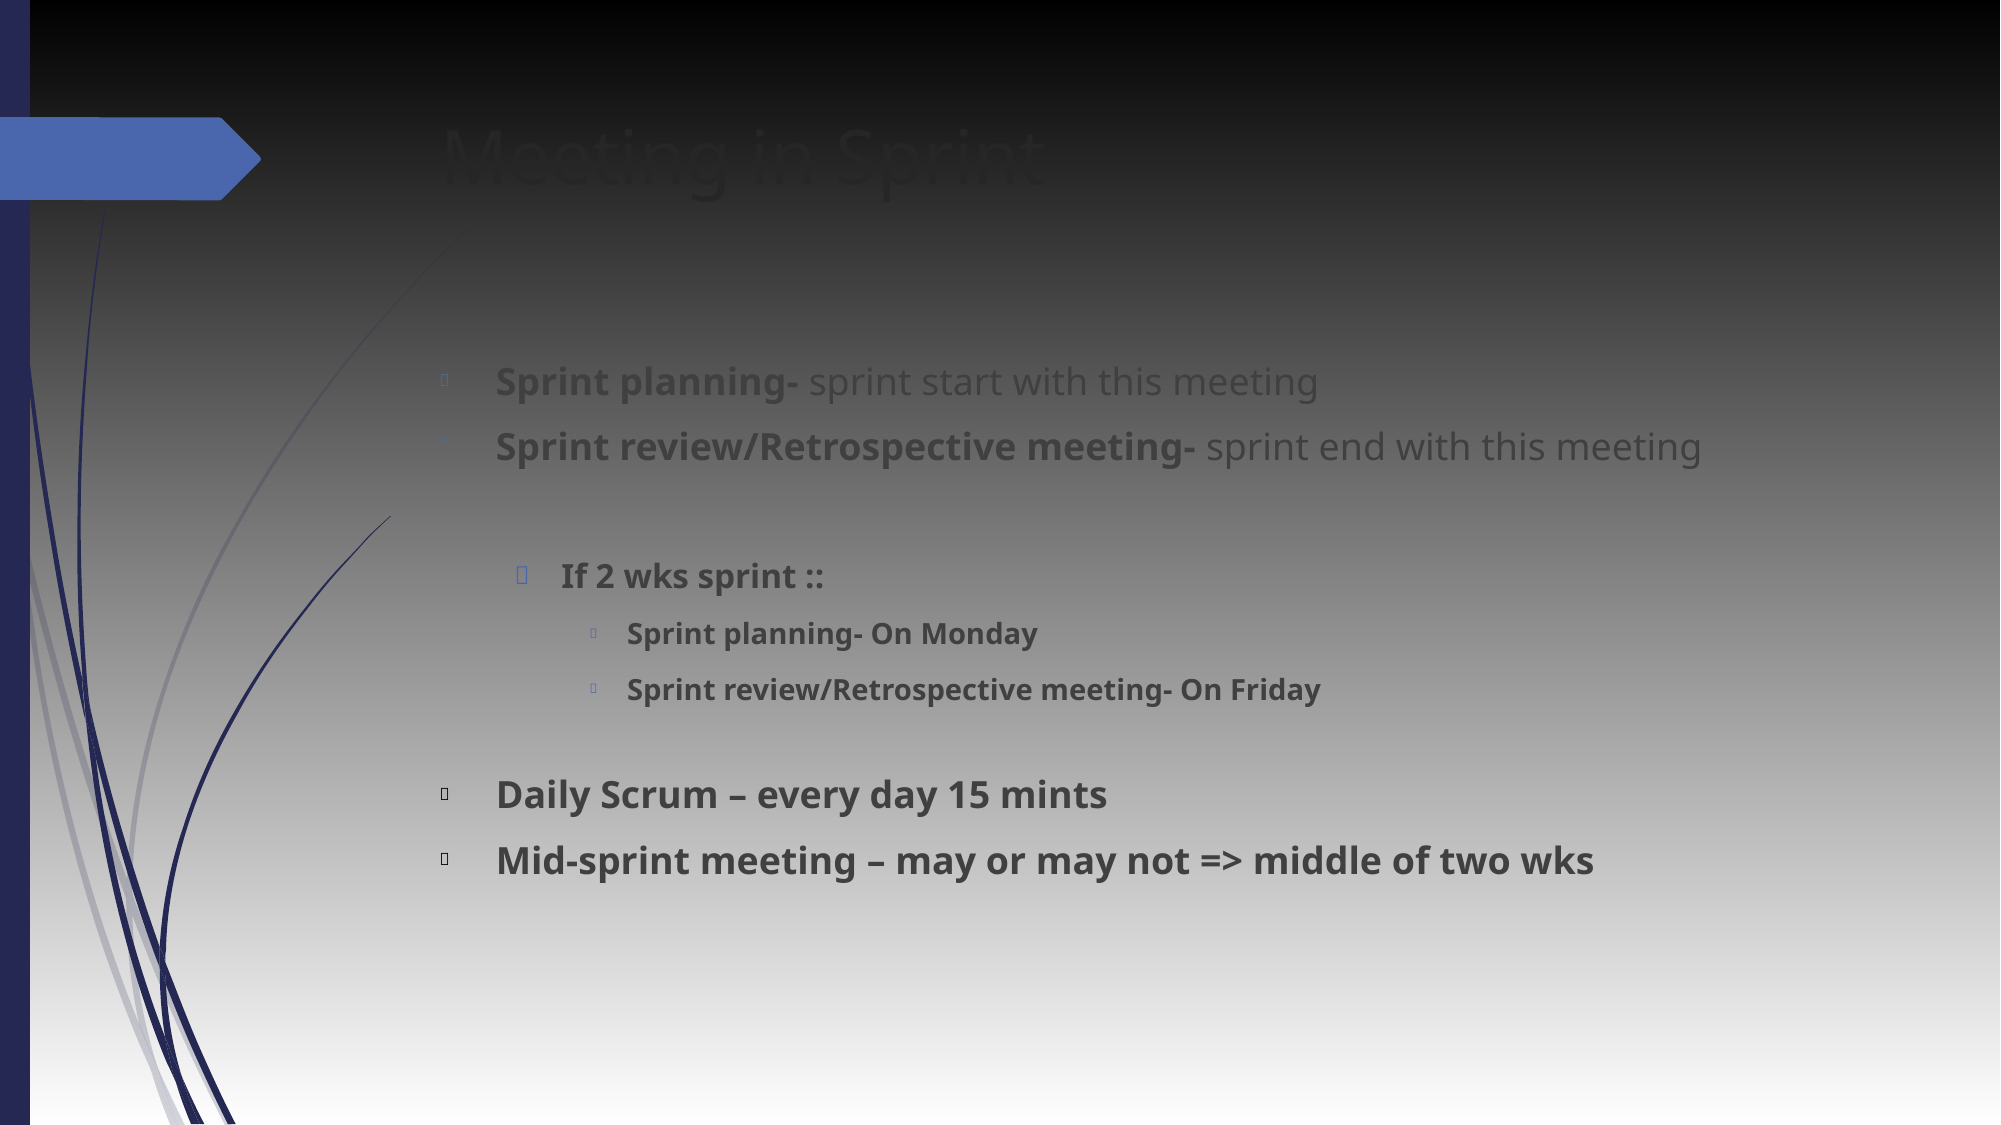

# Meeting in Sprint
Sprint planning- sprint start with this meeting
Sprint review/Retrospective meeting- sprint end with this meeting
If 2 wks sprint ::
Sprint planning- On Monday
Sprint review/Retrospective meeting- On Friday
Daily Scrum – every day 15 mints
Mid-sprint meeting – may or may not => middle of two wks